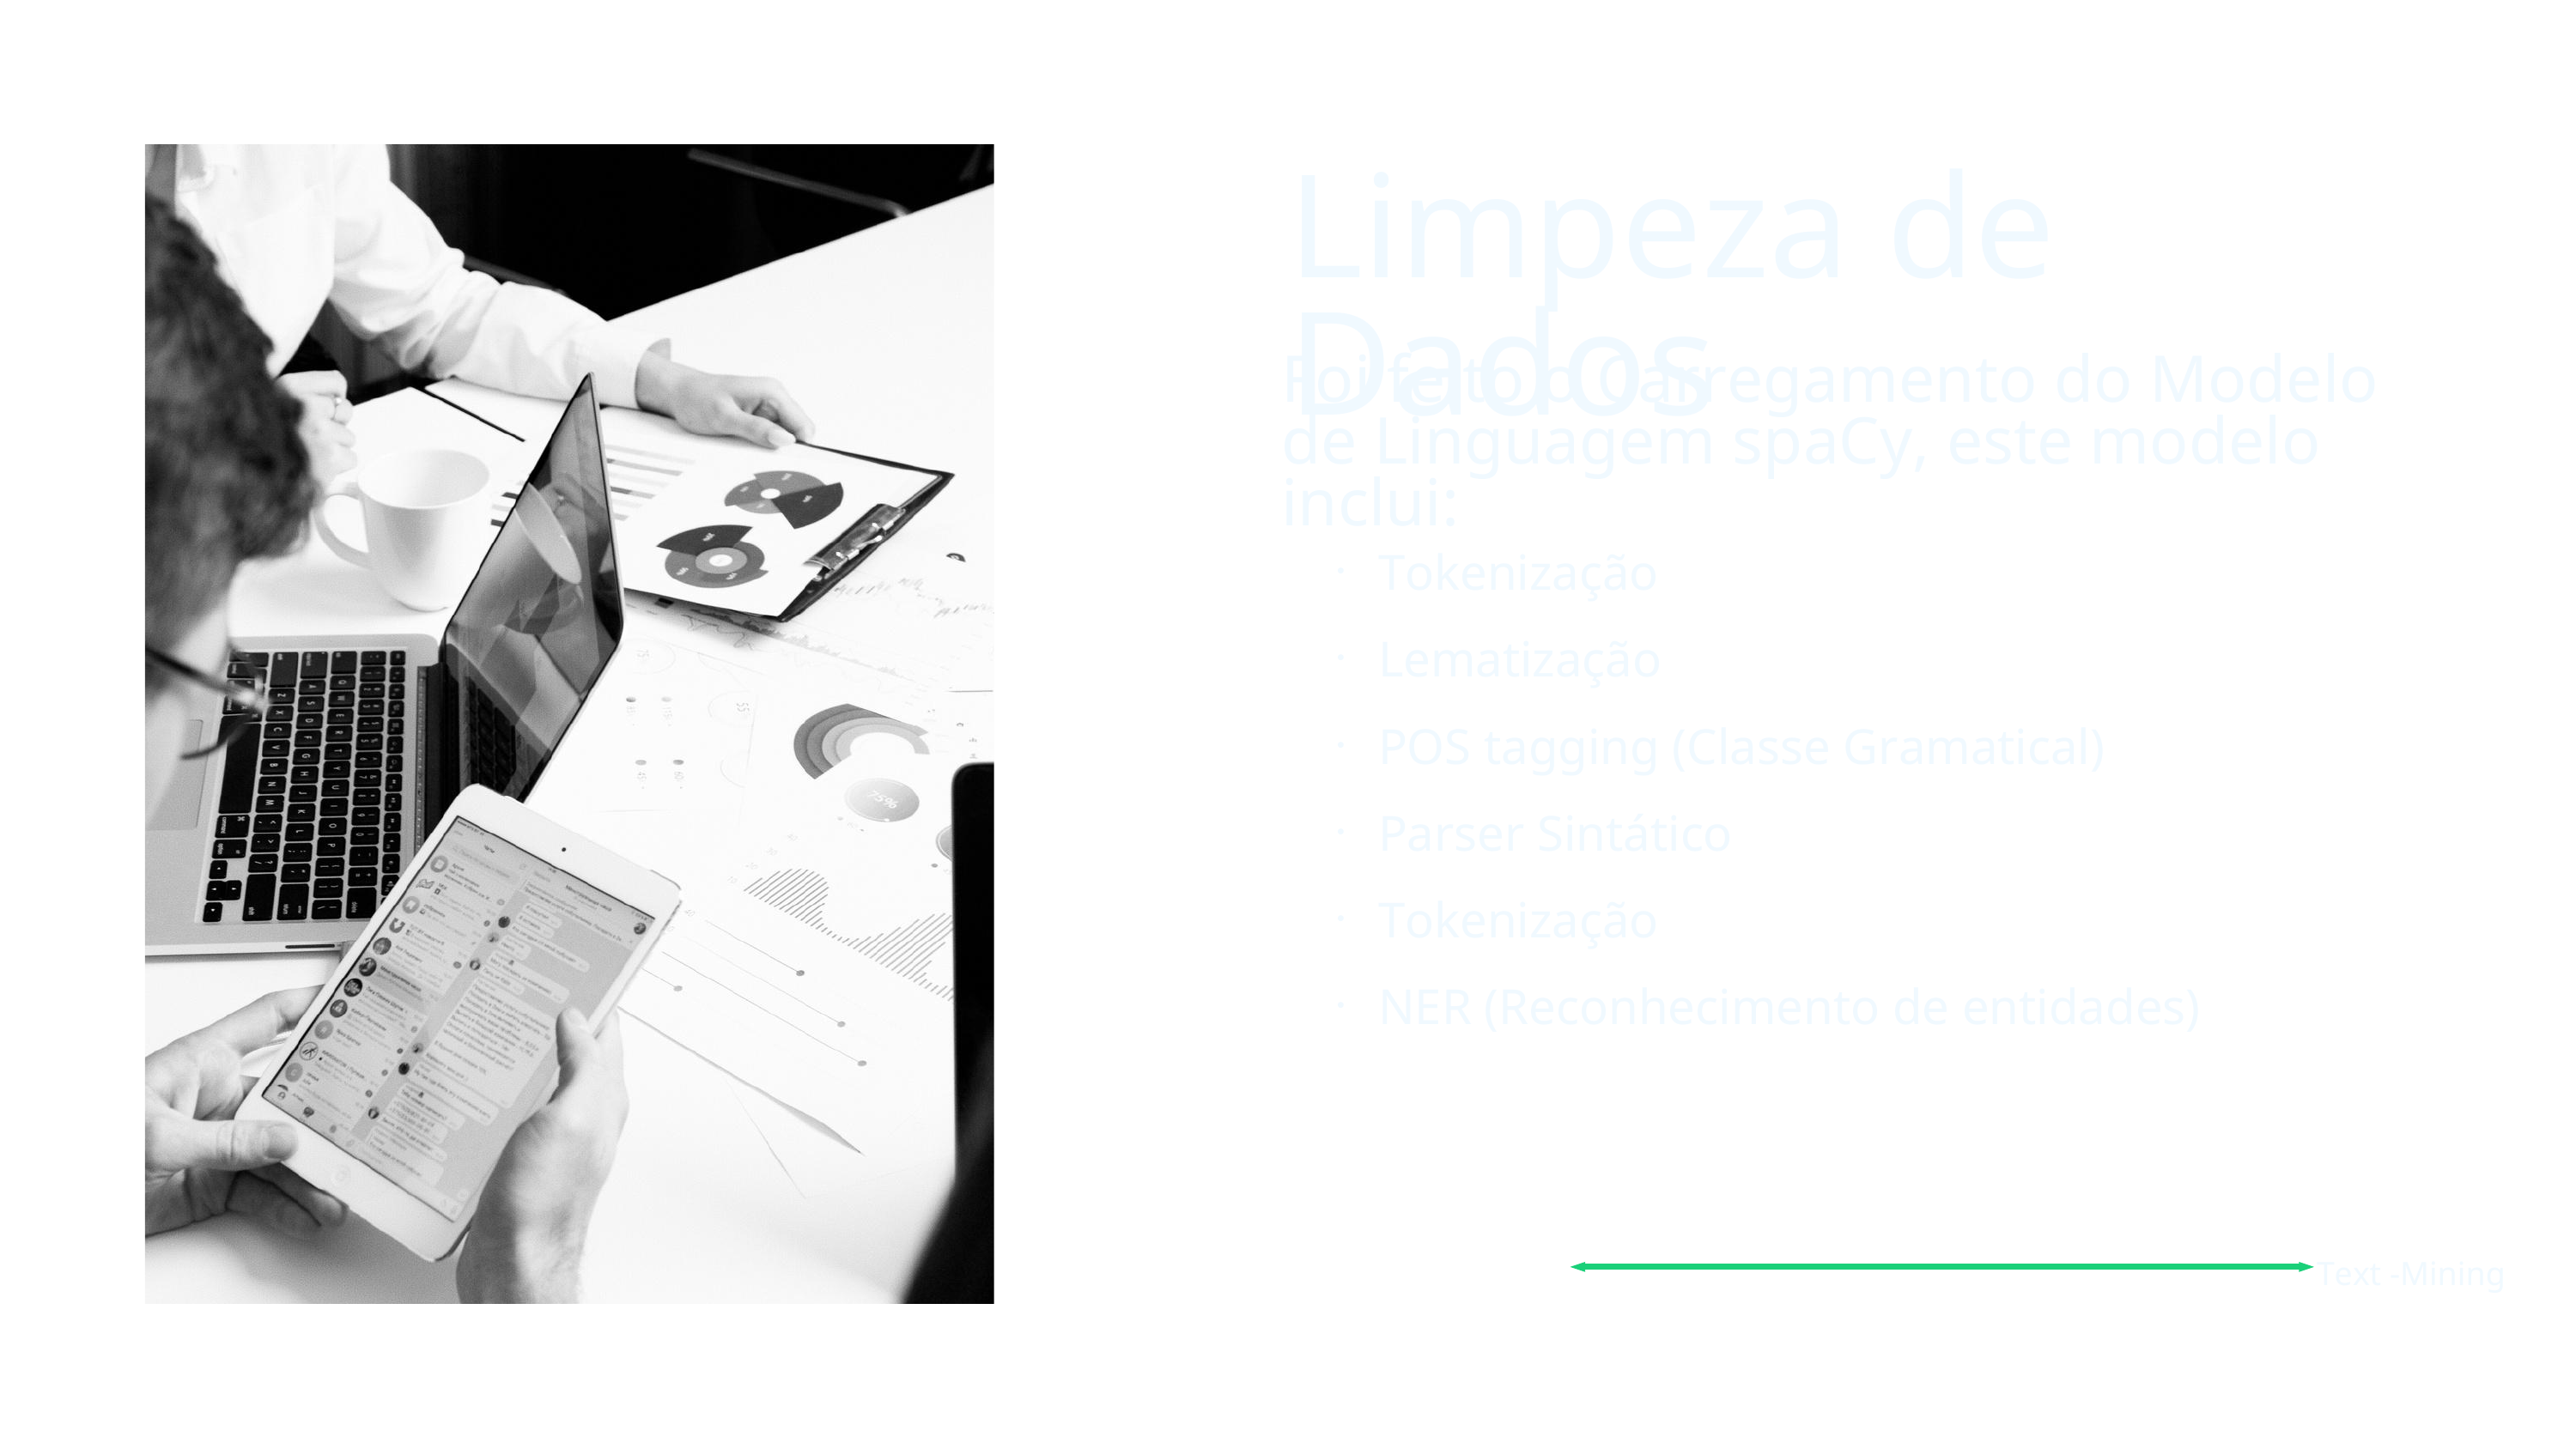

Limpeza de Dados
Foi feito o Carregamento do Modelo de Linguagem spaCy, este modelo inclui:
Tokenização
Lematização
POS tagging (Classe Gramatical)
Parser Sintático
Tokenização
NER (Reconhecimento de entidades)
Text -Mining